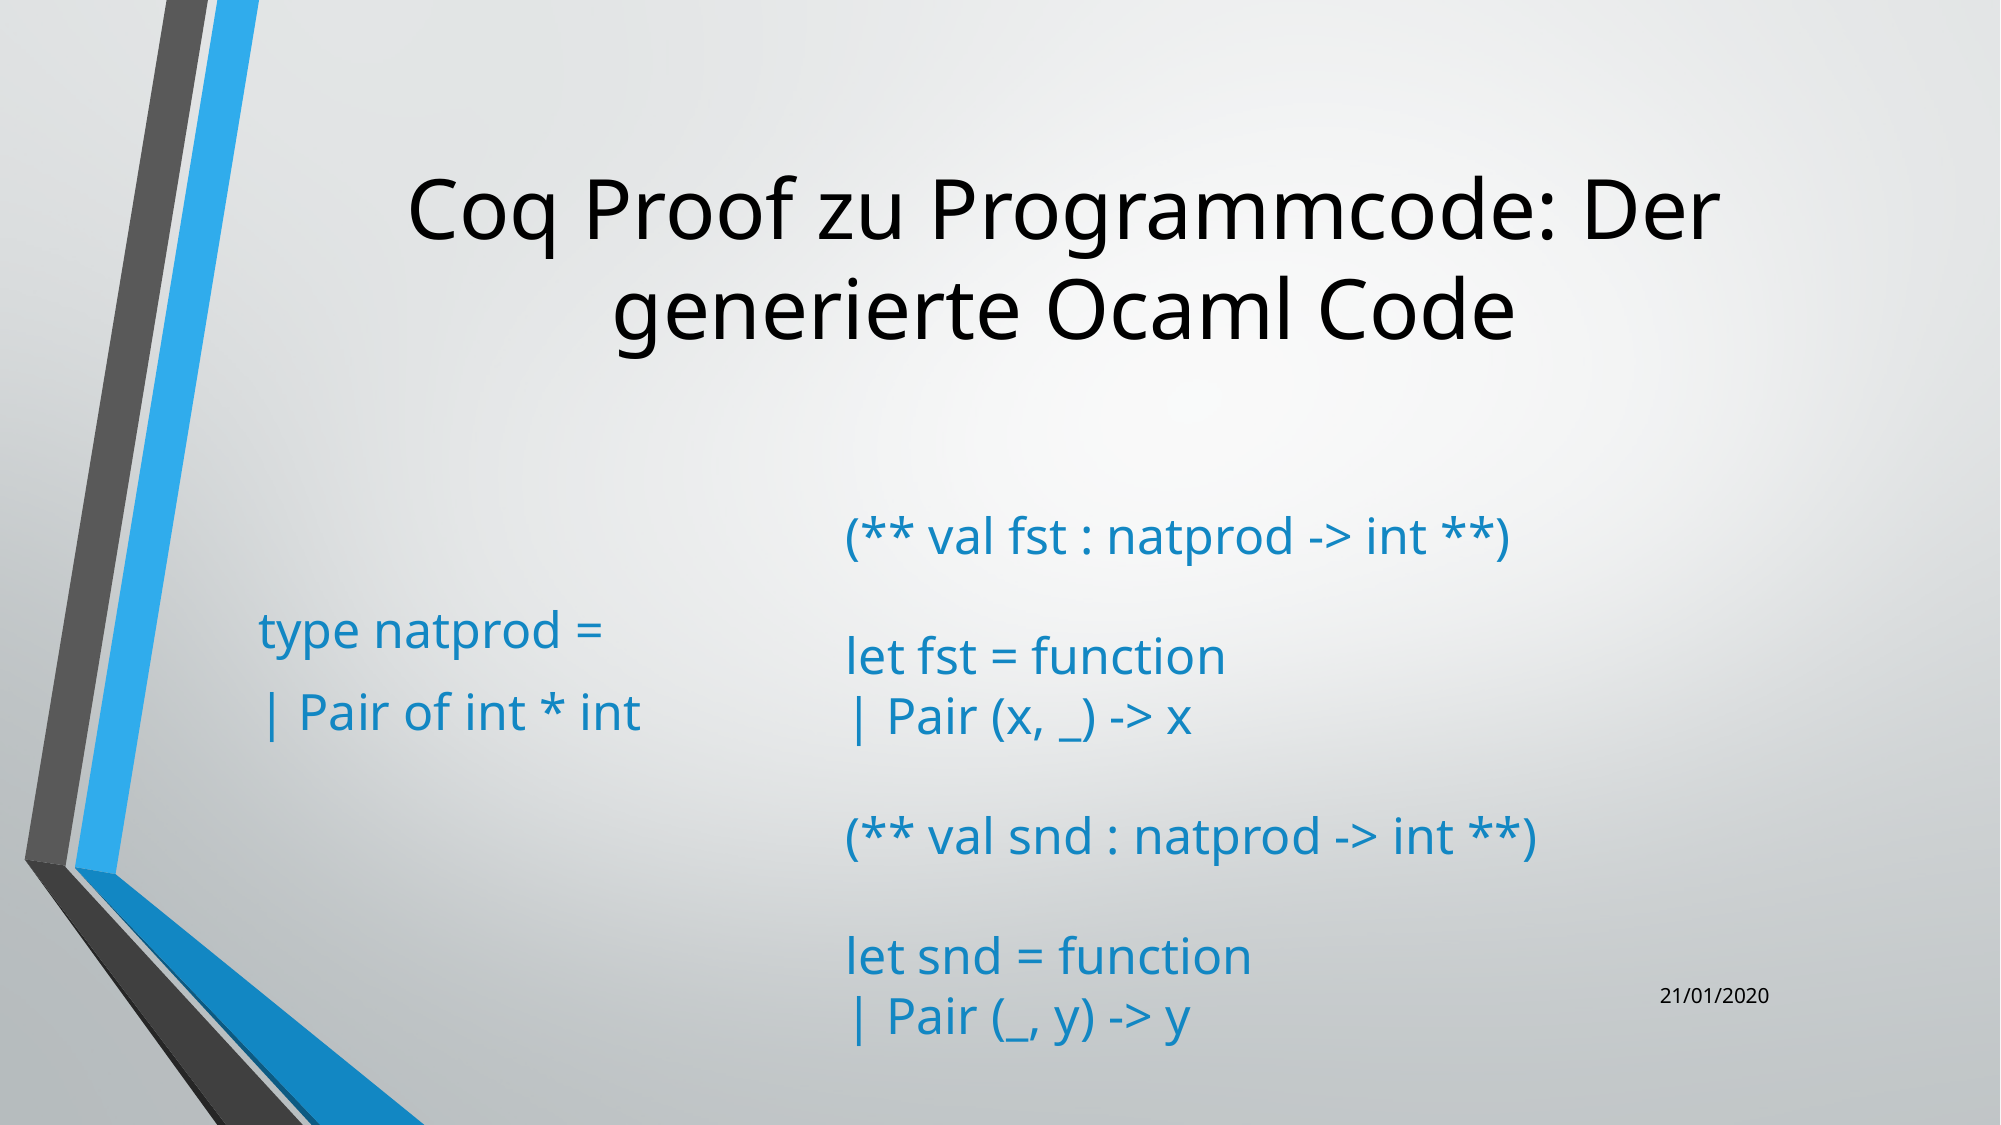

Coq Proof zu Programmcode: Der generierte Ocaml Code
type natprod =
| Pair of int * int
(** val fst : natprod -> int **)
let fst = function
| Pair (x, _) -> x
(** val snd : natprod -> int **)
let snd = function
| Pair (_, y) -> y
21/01/2020